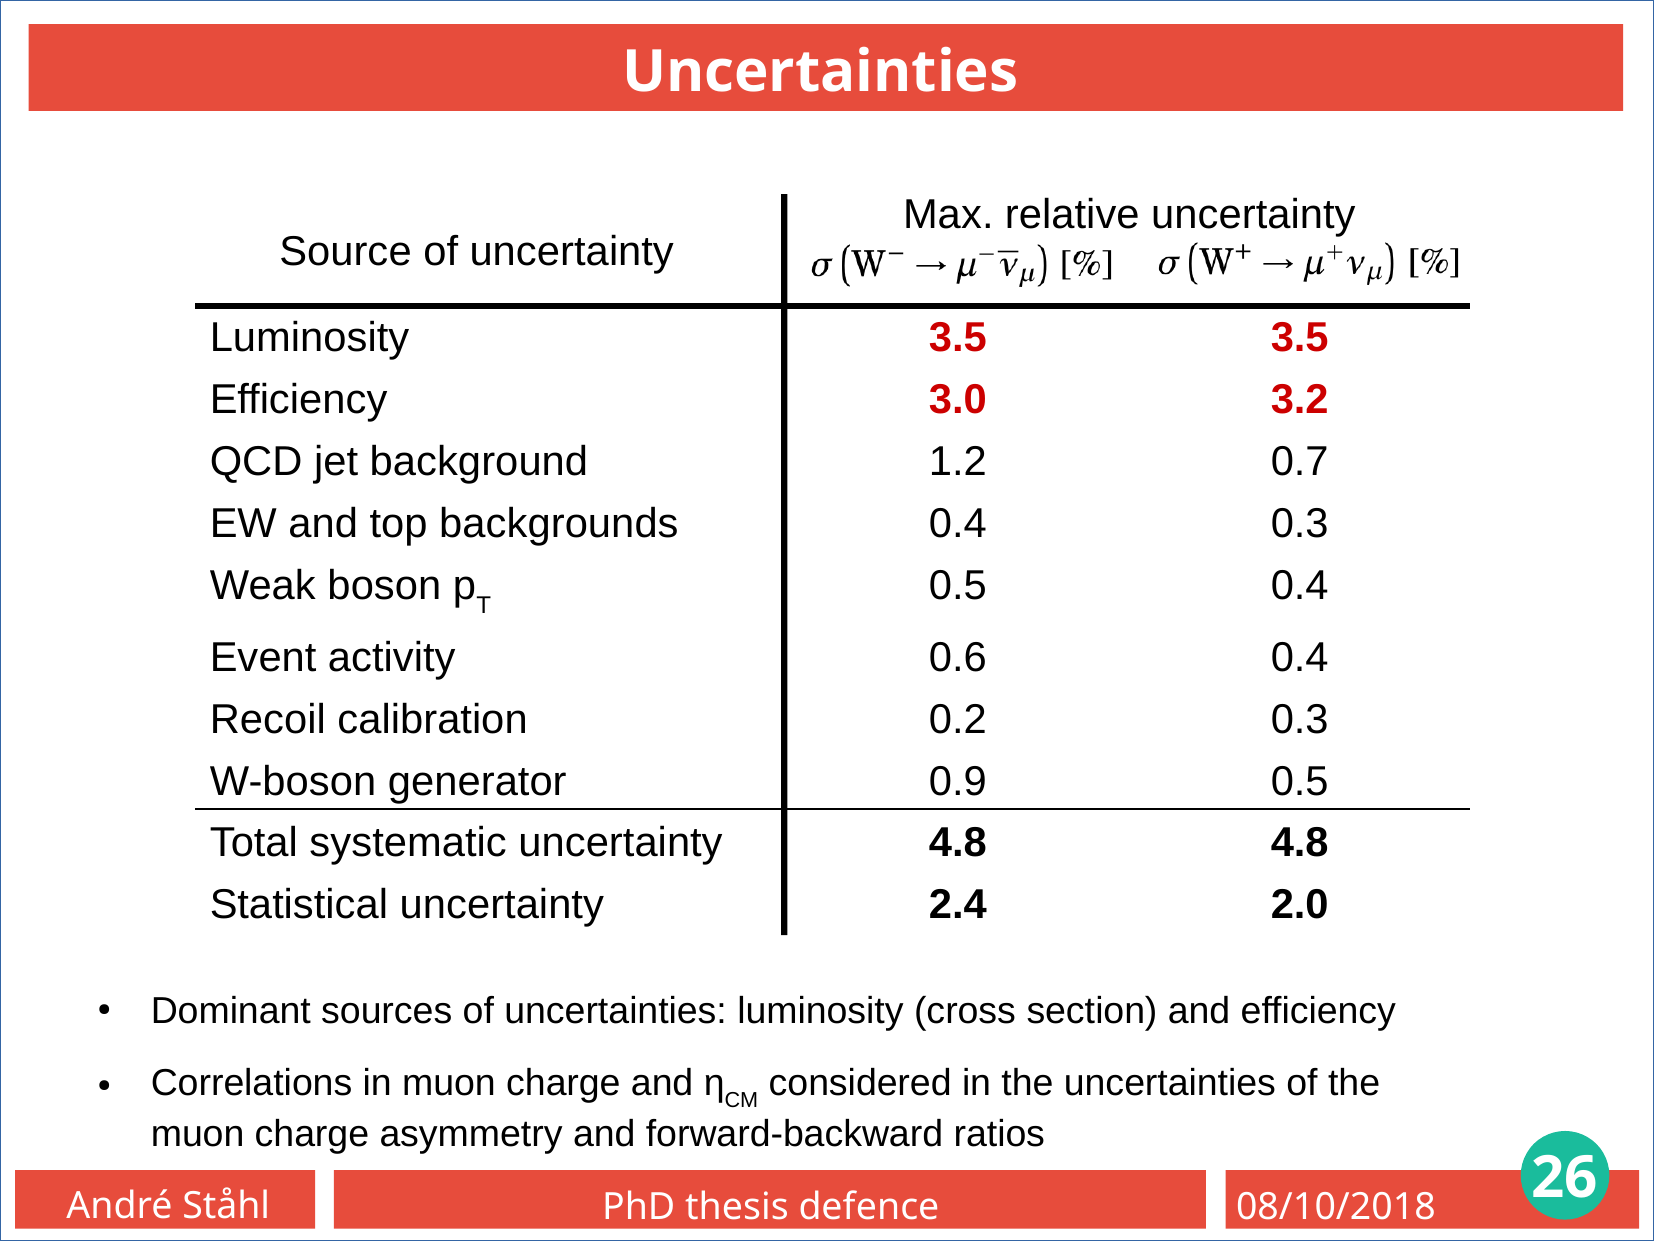

# Uncertainties
Max. relative uncertainty
Source of uncertainty
| Luminosity | 3.5 | 3.5 |
| --- | --- | --- |
| Efficiency | 3.0 | 3.2 |
| QCD jet background | 1.2 | 0.7 |
| EW and top backgrounds | 0.4 | 0.3 |
| Weak boson pT | 0.5 | 0.4 |
| Event activity | 0.6 | 0.4 |
| Recoil calibration | 0.2 | 0.3 |
| W-boson generator | 0.9 | 0.5 |
| Total systematic uncertainty | 4.8 | 4.8 |
| Statistical uncertainty | 2.4 | 2.0 |
Dominant sources of uncertainties: luminosity (cross section) and efficiency
Correlations in muon charge and ηCM considered in the uncertainties of the muon charge asymmetry and forward-backward ratios
26
08/10/2018